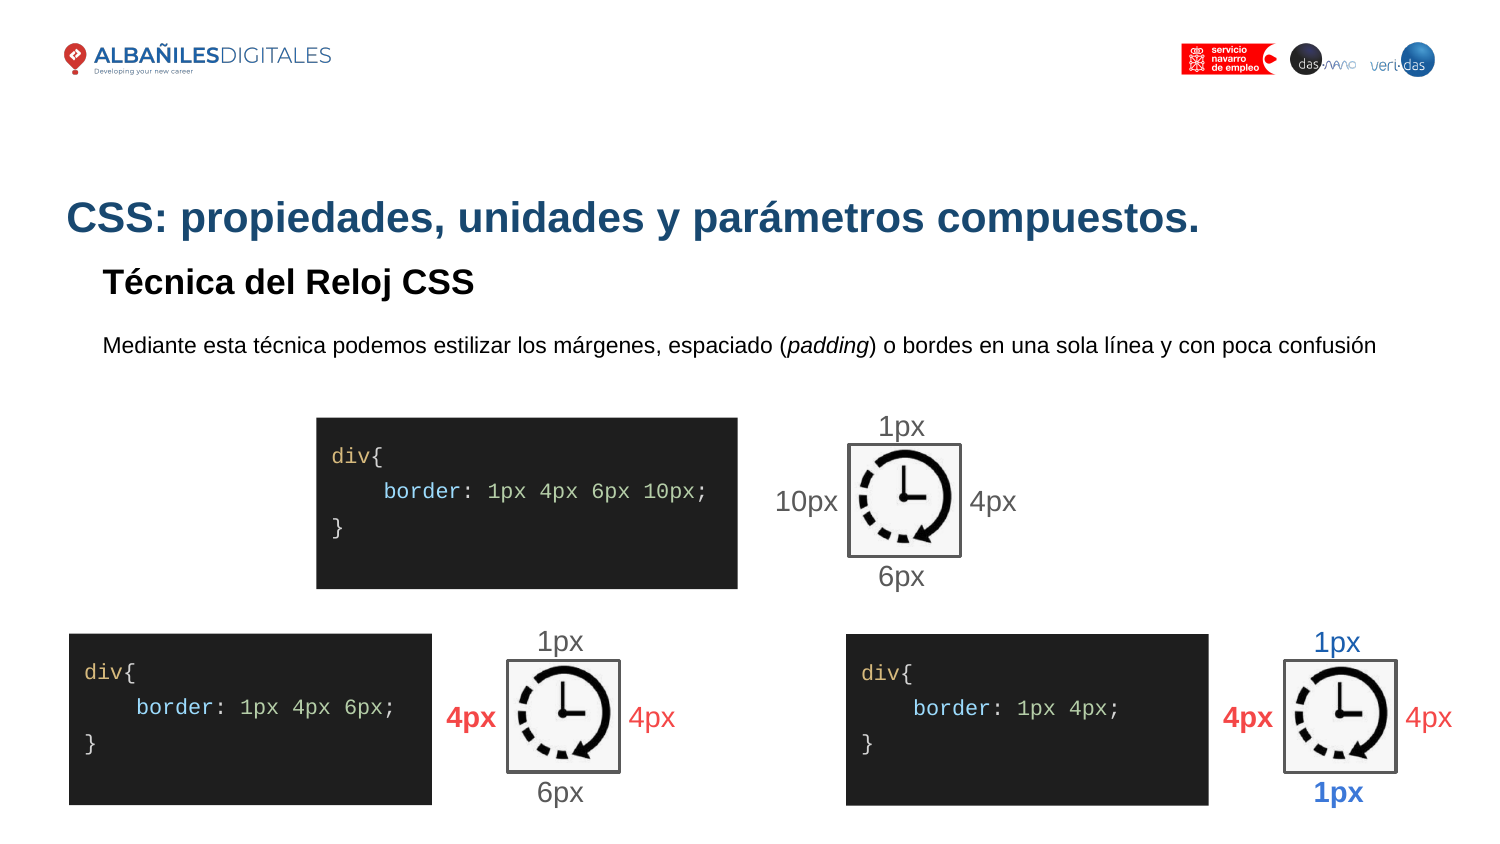

CSS: propiedades, unidades y parámetros compuestos.
Técnica del Reloj CSS
Mediante esta técnica podemos estilizar los márgenes, espaciado (padding) o bordes en una sola línea y con poca confusión
1px
div{
 border: 1px 4px 6px 10px;
}
10px
4px
6px
1px
1px
div{
 border: 1px 4px 6px;
}
div{
 border: 1px 4px;
}
4px
4px
4px
4px
6px
1px